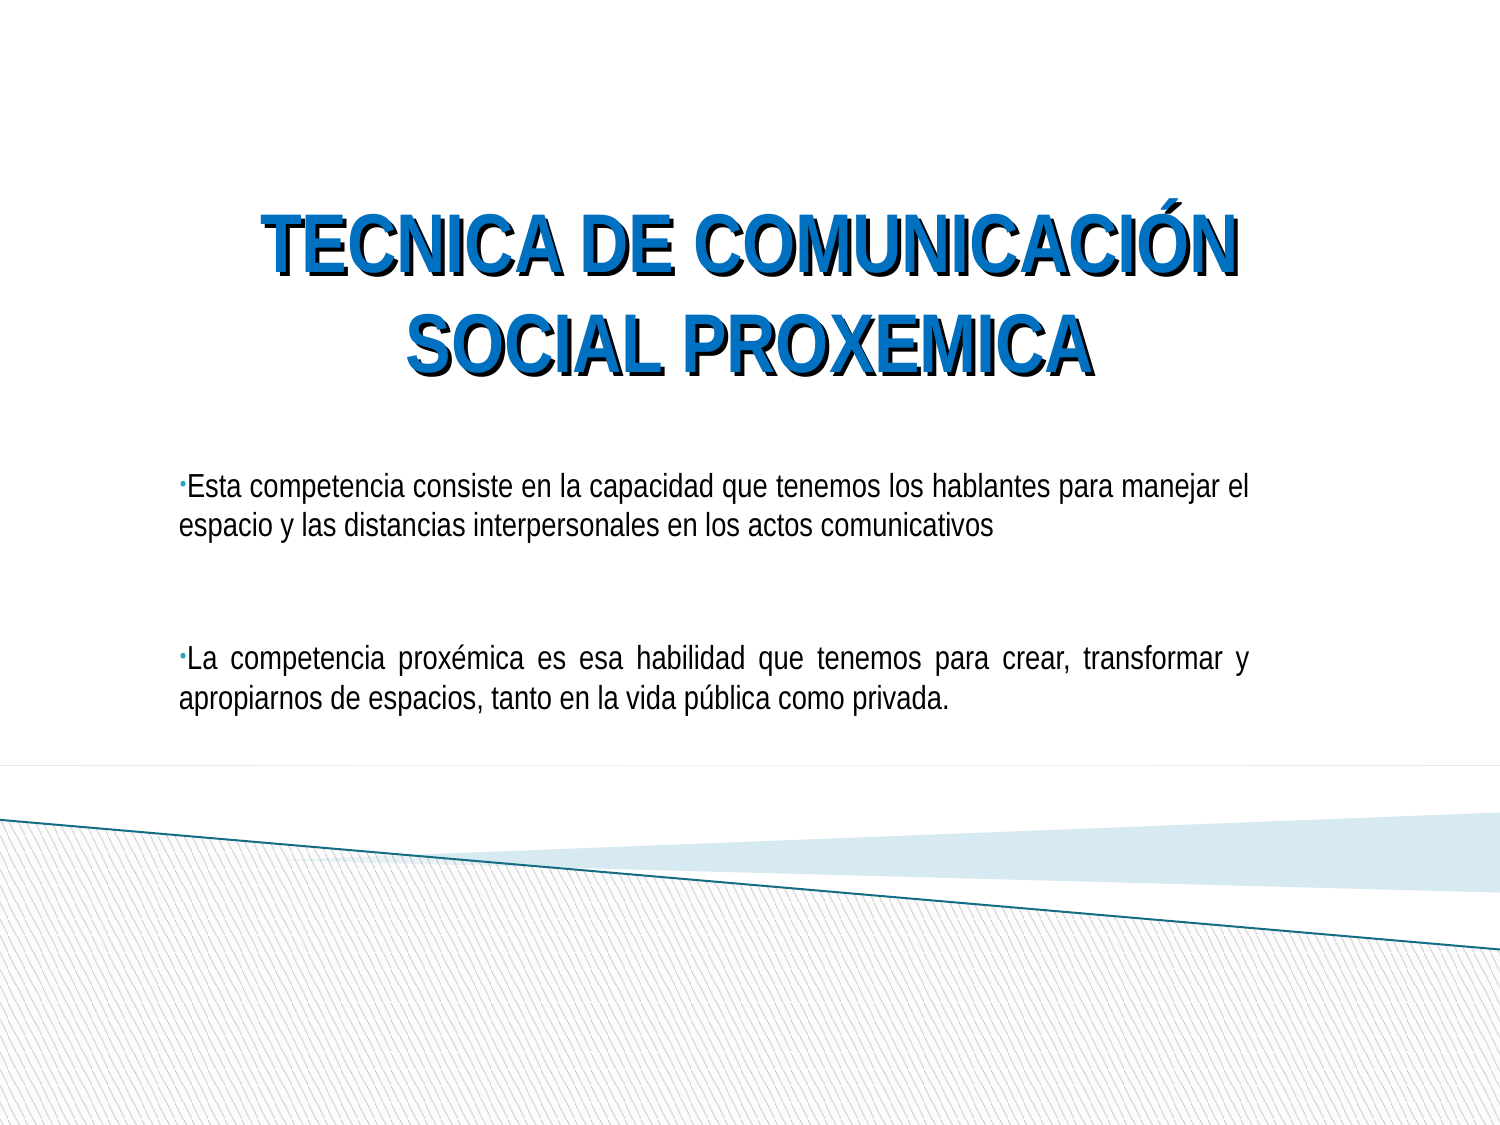

# TECNICA DE COMUNICACIÓN SOCIAL PROXEMICA
Esta competencia consiste en la capacidad que tenemos los hablantes para manejar el espacio y las distancias interpersonales en los actos comunicativos
La competencia proxémica es esa habilidad que tenemos para crear, transformar y apropiarnos de espacios, tanto en la vida pública como privada.